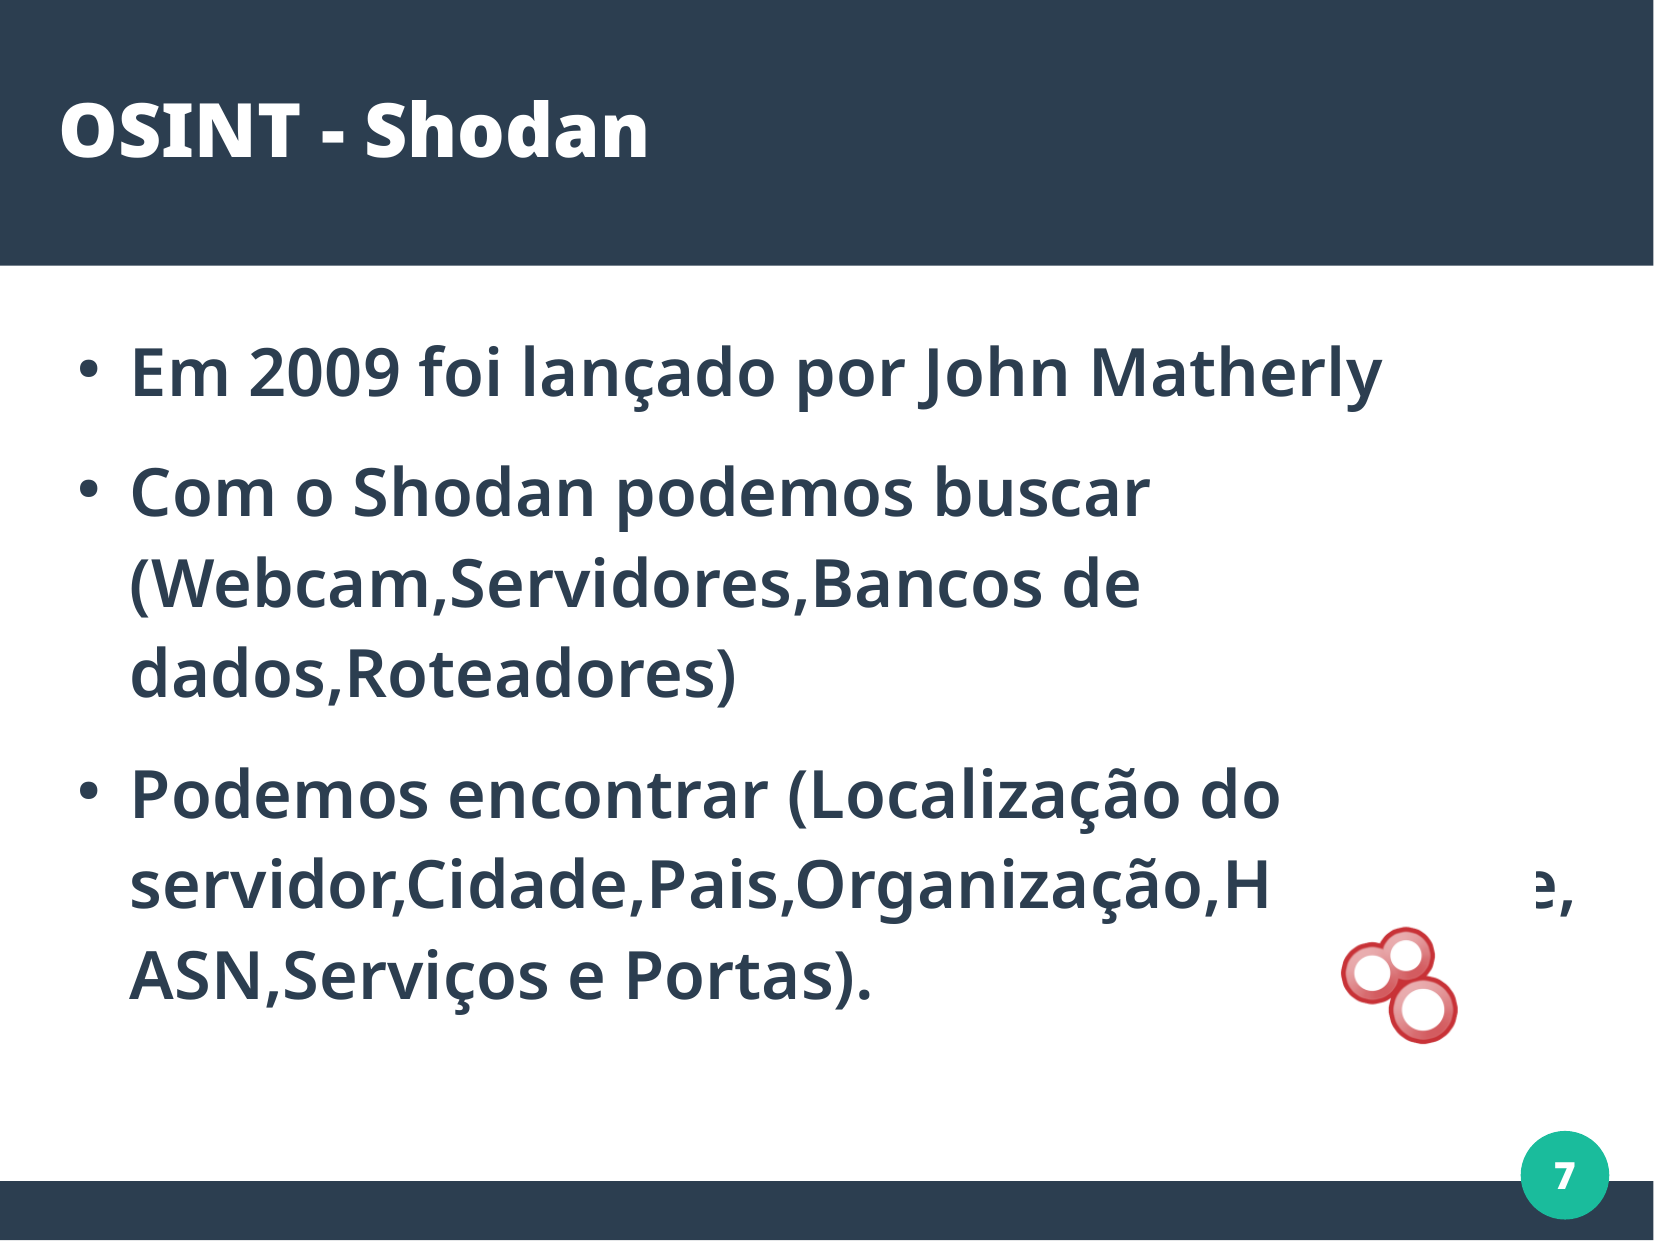

# OSINT - Shodan
Em 2009 foi lançado por John Matherly
Com o Shodan podemos buscar (Webcam,Servidores,Bancos de dados,Roteadores)
Podemos encontrar (Localização do servidor,Cidade,Pais,Organização,Hostname,ASN,Serviços e Portas).
7